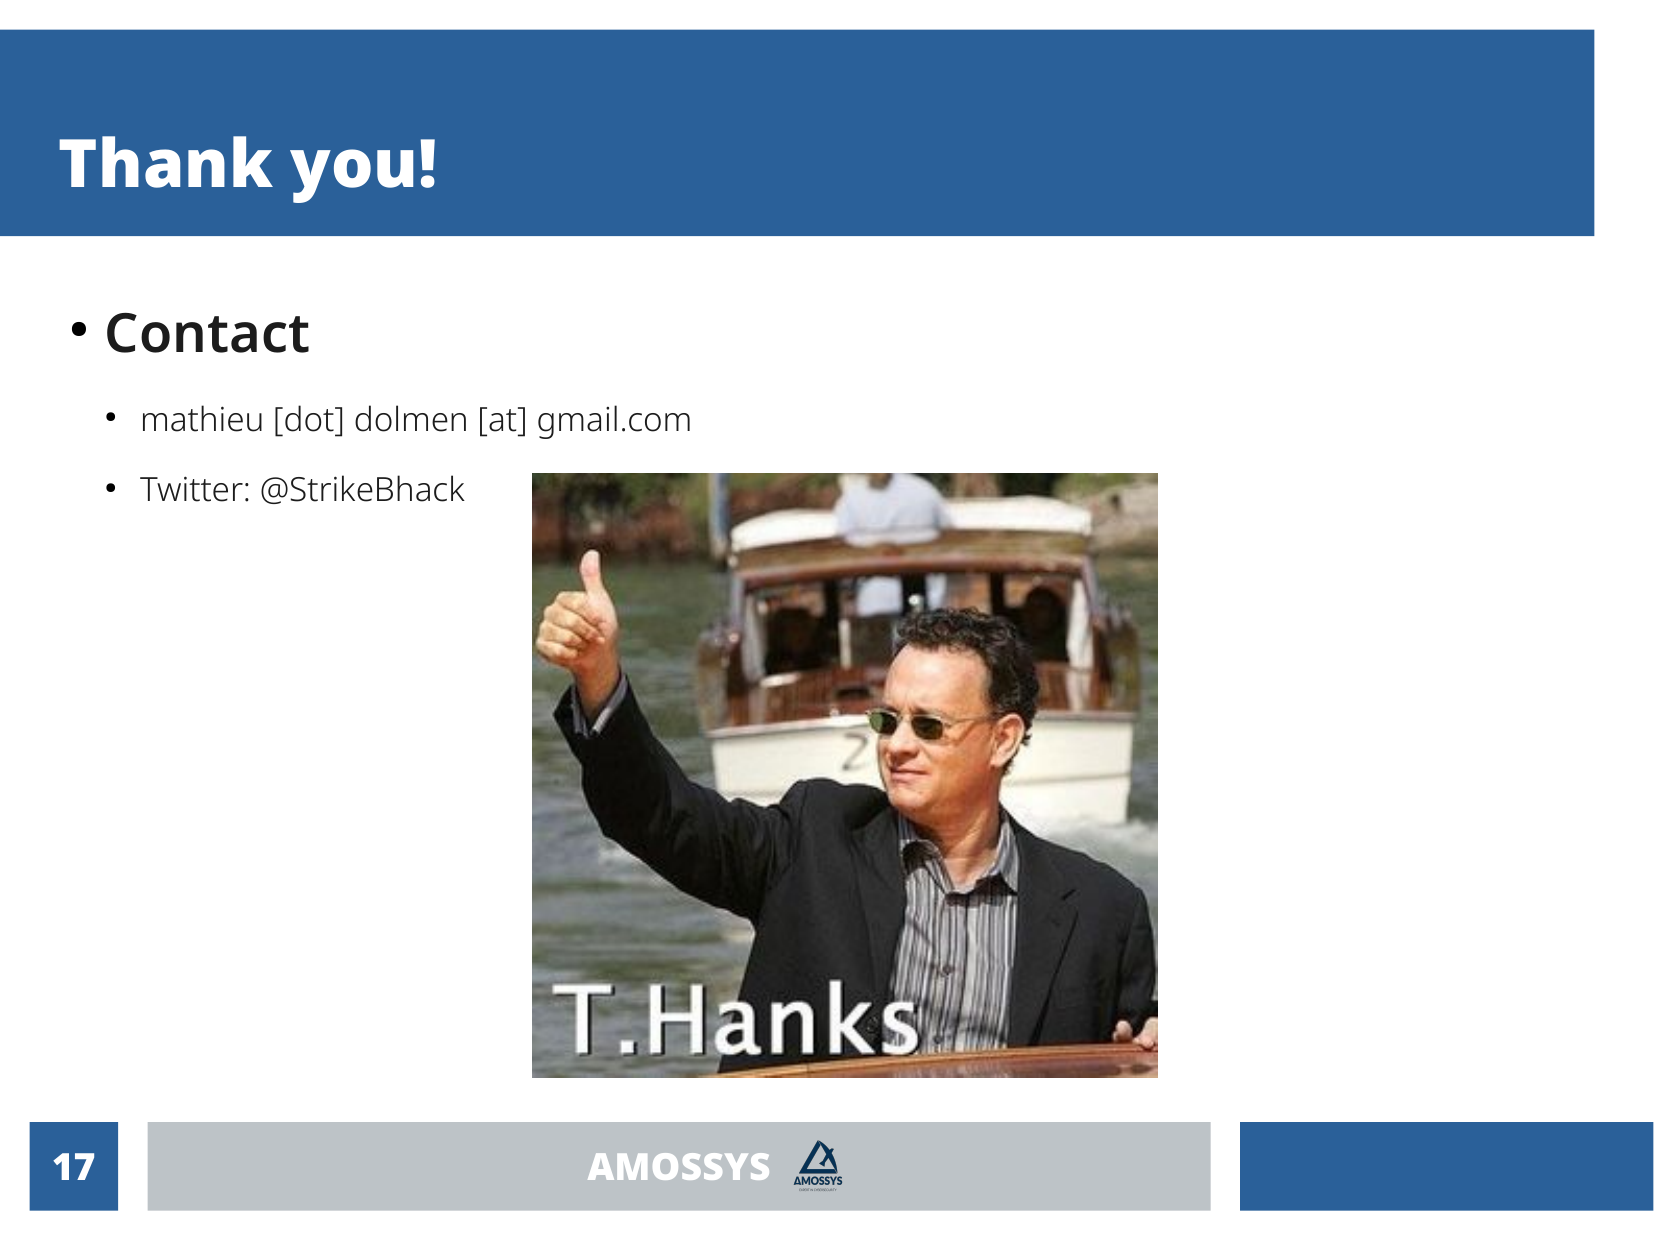

# Thank you!
Contact
mathieu [dot] dolmen [at] gmail.com
Twitter: @StrikeBhack
17